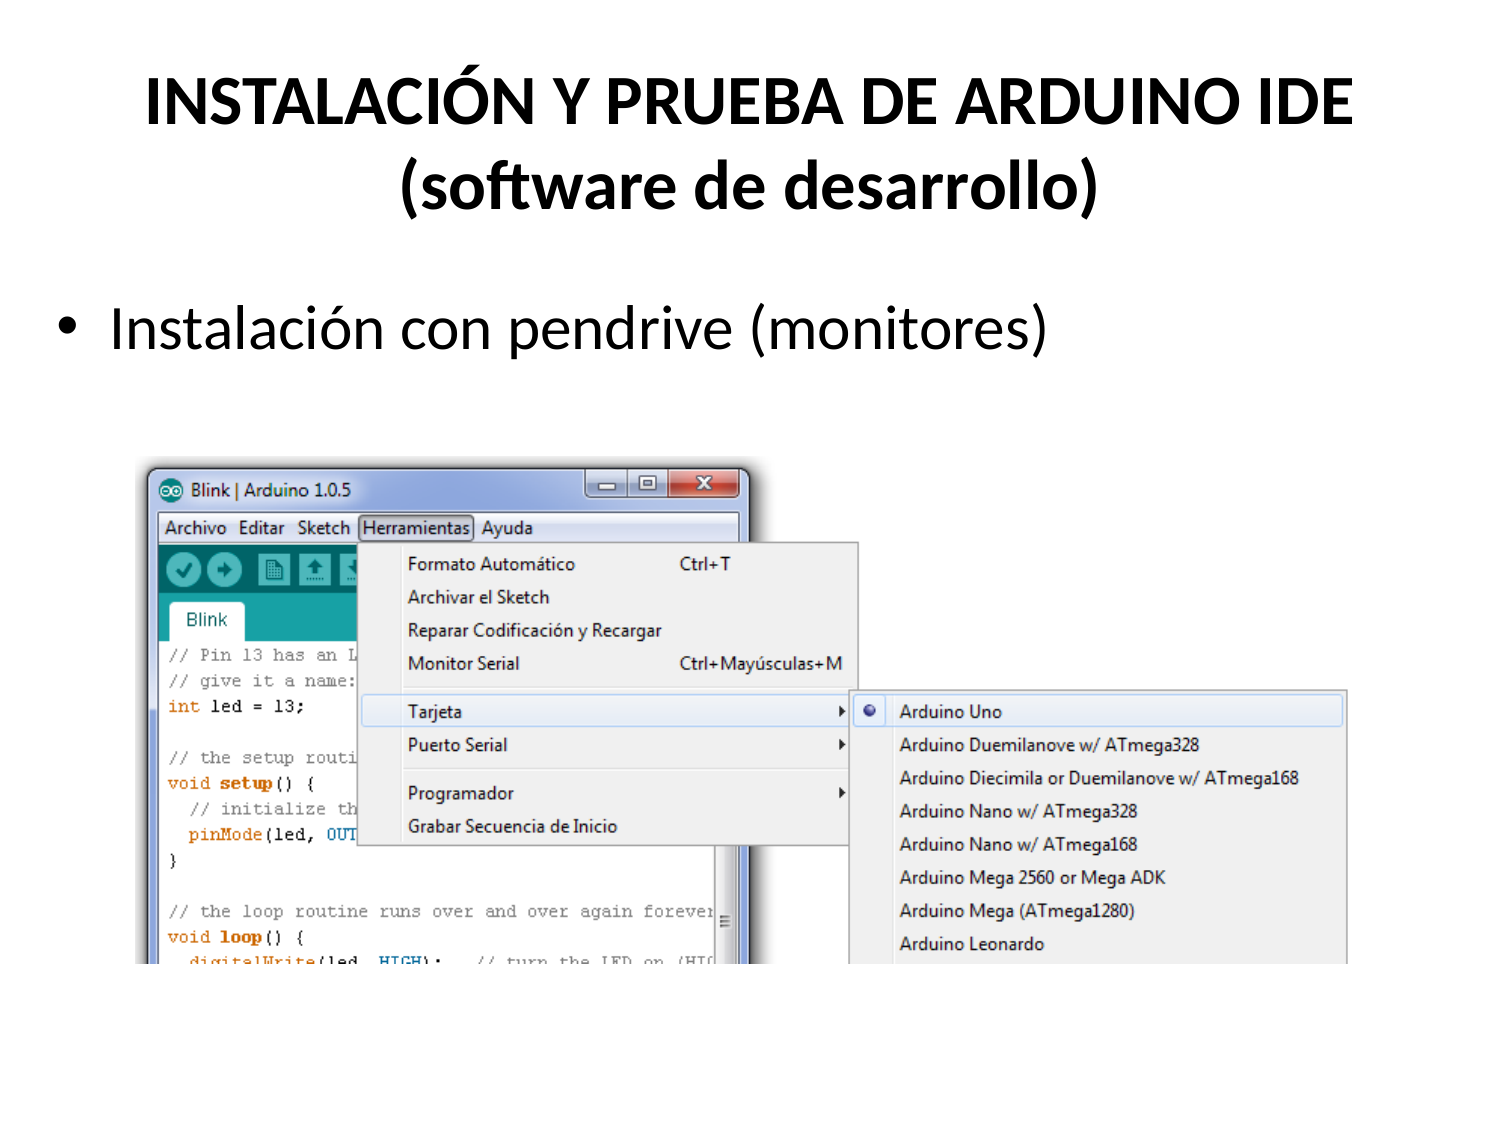

# INSTALACIÓN Y PRUEBA DE ARDUINO IDE (software de desarrollo)
Instalación con pendrive (monitores)